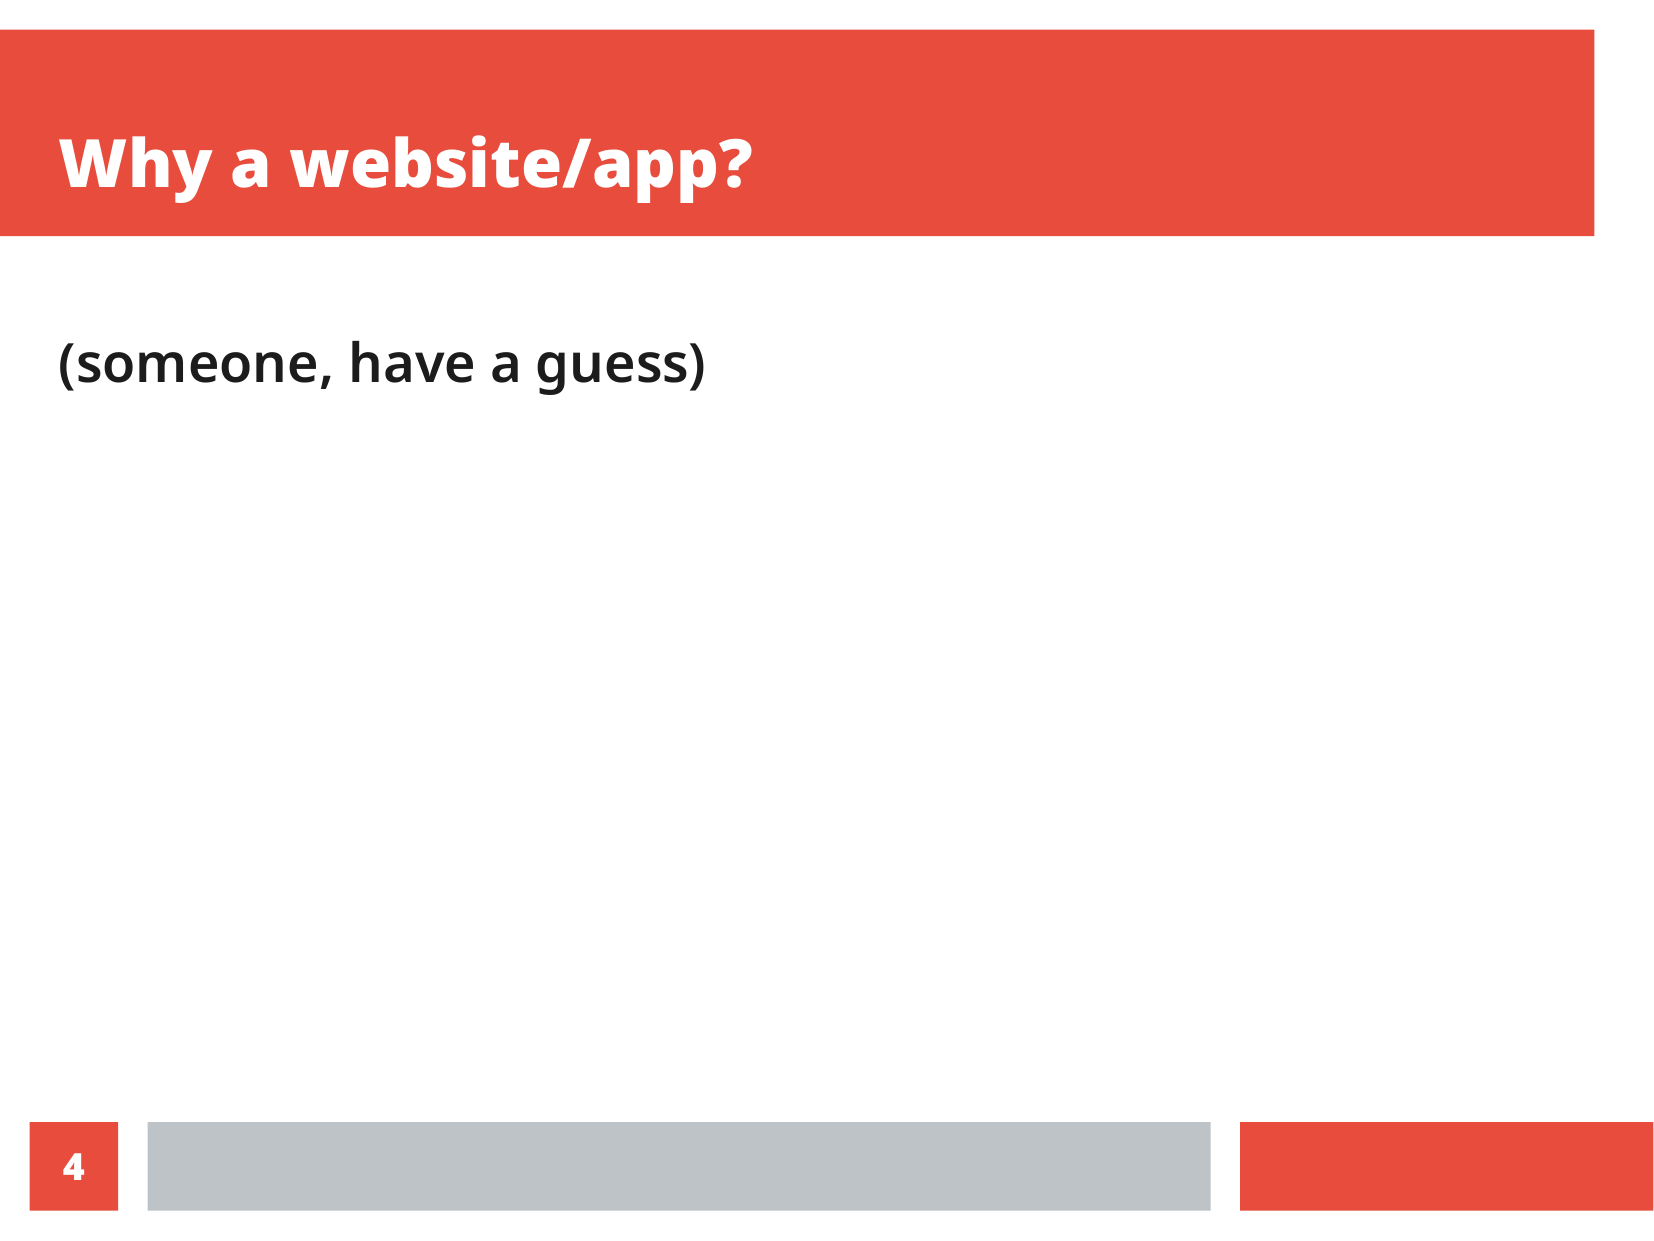

# Why a website/app?
(someone, have a guess)
4